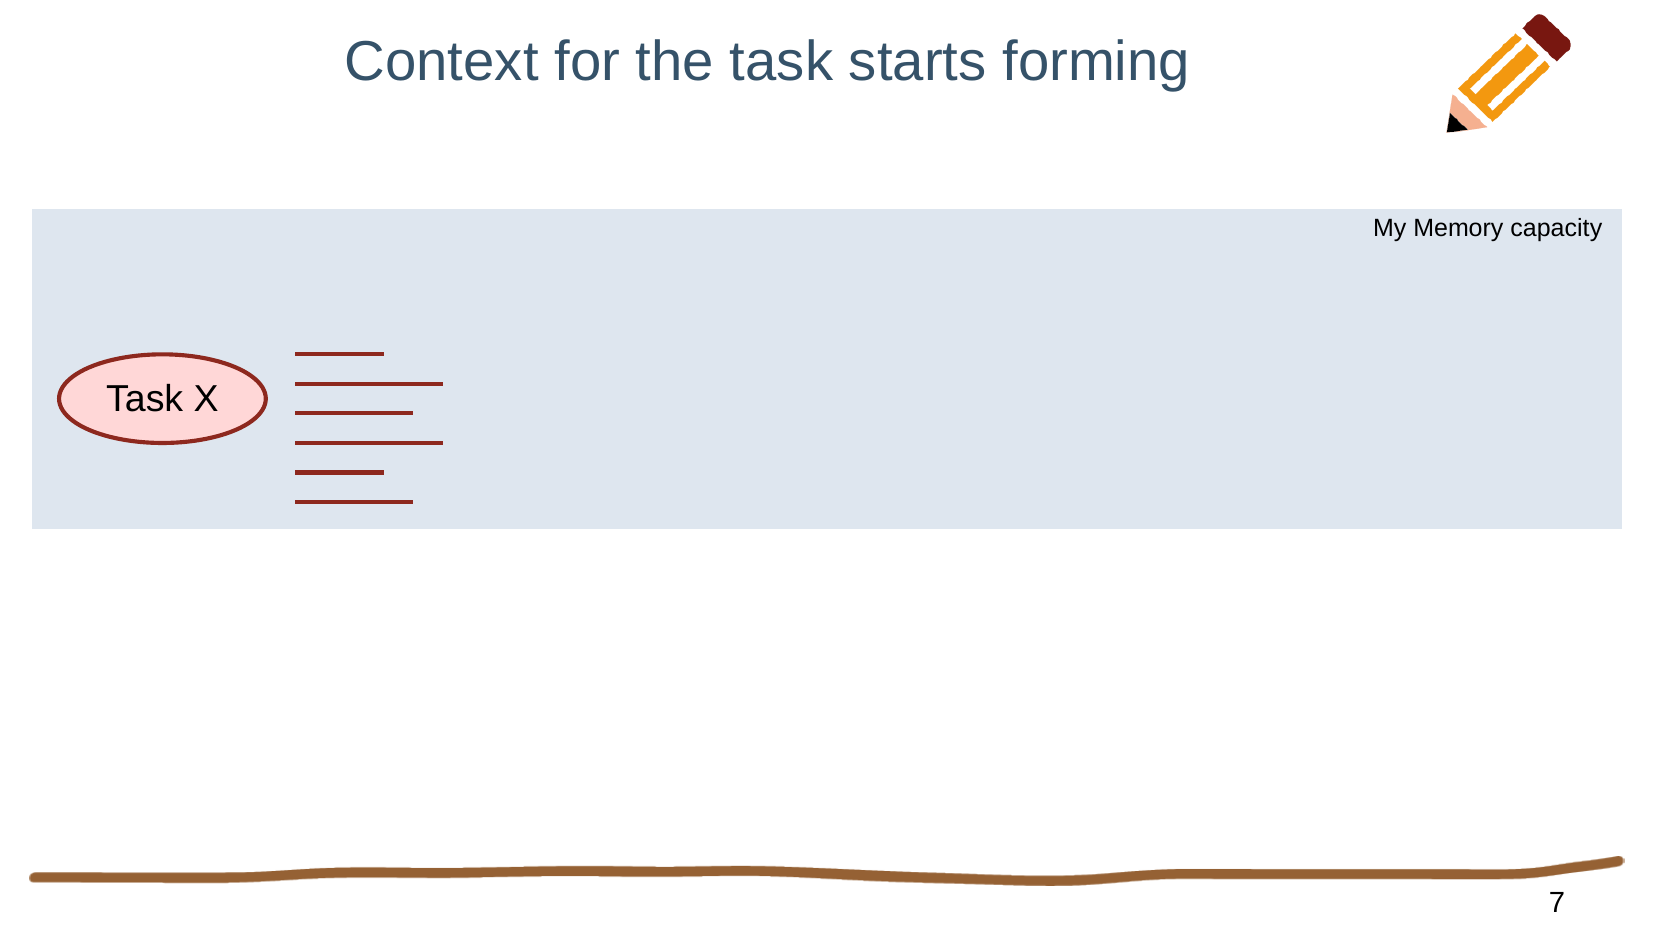

# Context for the task starts forming
My Memory capacity
Task X
7